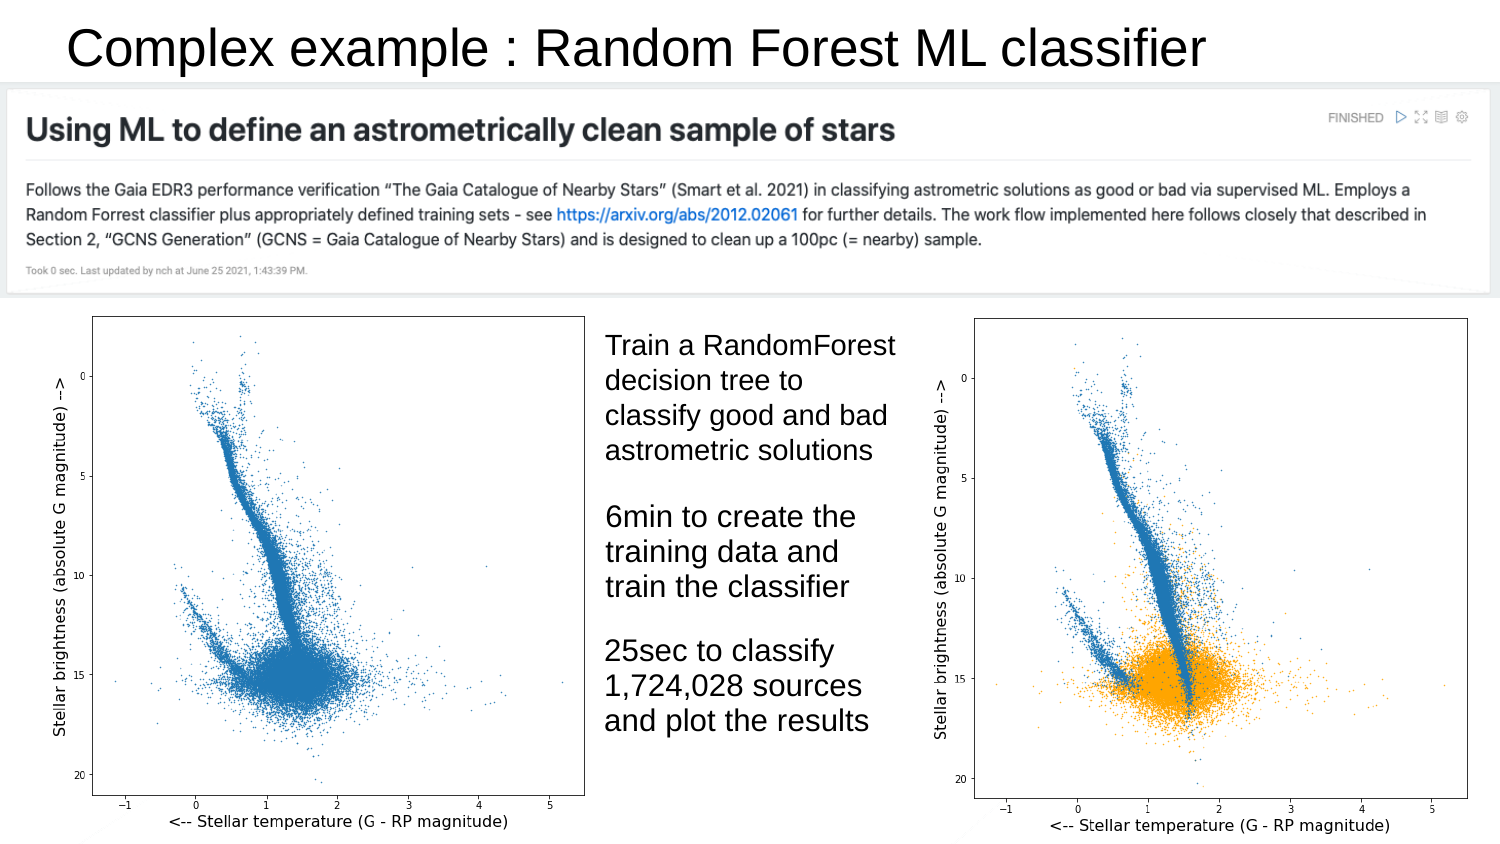

# Complex example : Random Forest ML classifier
Train a RandomForest decision tree to classify good and bad astrometric solutions
6min to create the training data and train the classifier
25sec to classify 1,724,028 sources and plot the results